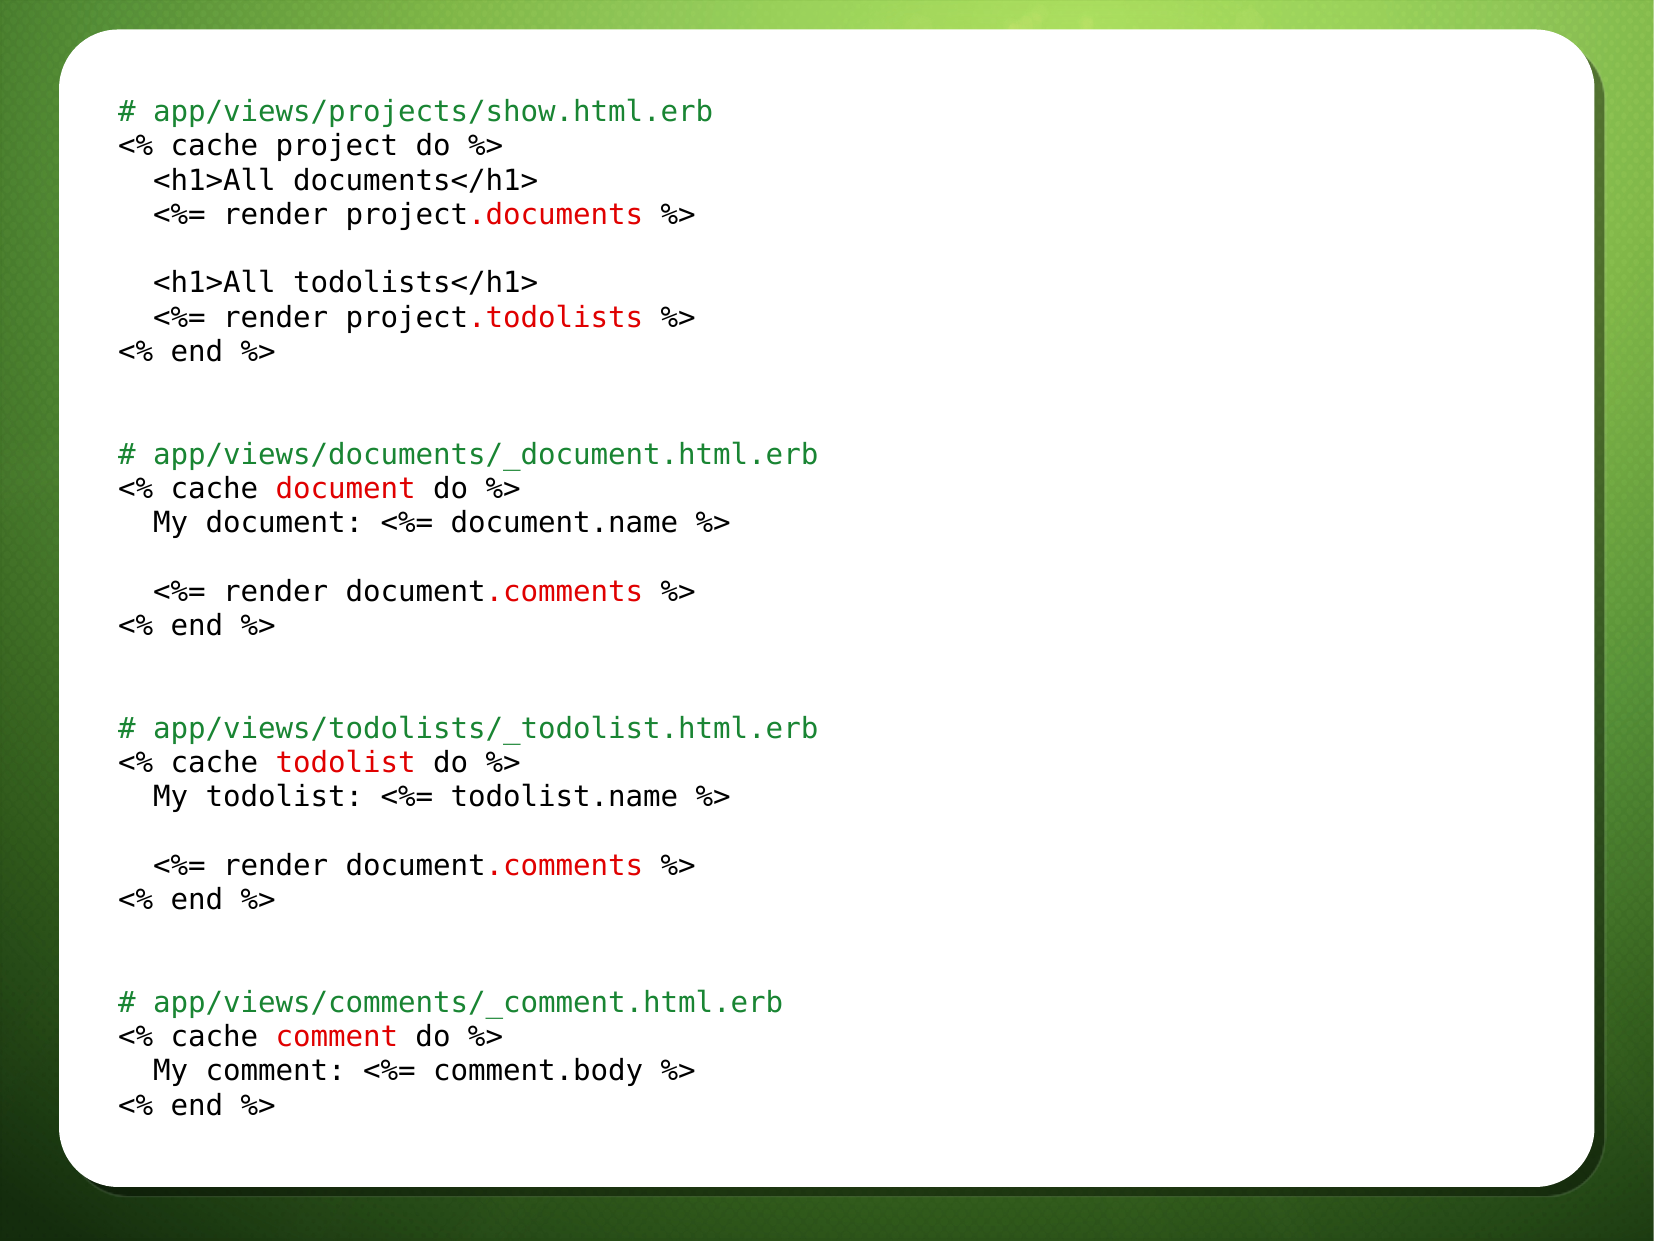

# # app/views/projects/show.html.erb
<% cache project do %>
 <h1>All documents</h1>
 <%= render project.documents %>
 <h1>All todolists</h1>
 <%= render project.todolists %>
<% end %>
# app/views/documents/_document.html.erb
<% cache document do %>
 My document: <%= document.name %>
 <%= render document.comments %>
<% end %>
# app/views/todolists/_todolist.html.erb
<% cache todolist do %>
 My todolist: <%= todolist.name %>
 <%= render document.comments %>
<% end %>
# app/views/comments/_comment.html.erb
<% cache comment do %>
 My comment: <%= comment.body %>
<% end %>